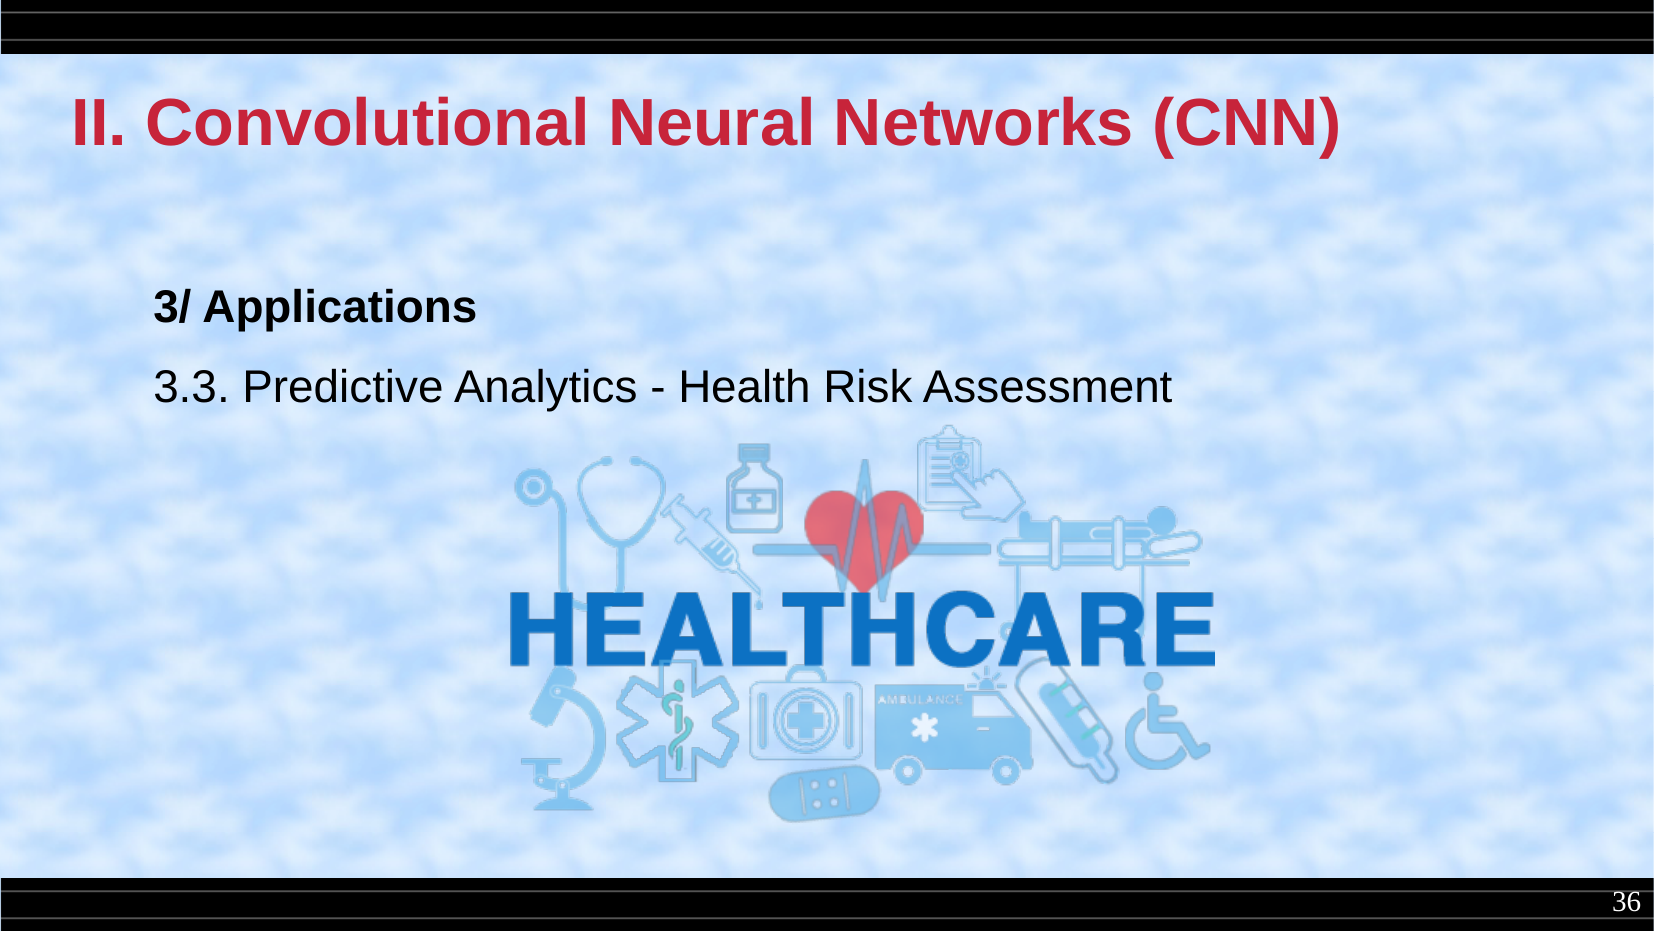

# II. Convolutional Neural Networks (CNN)
3/ Applications
3.3. Predictive Analytics - Health Risk Assessment